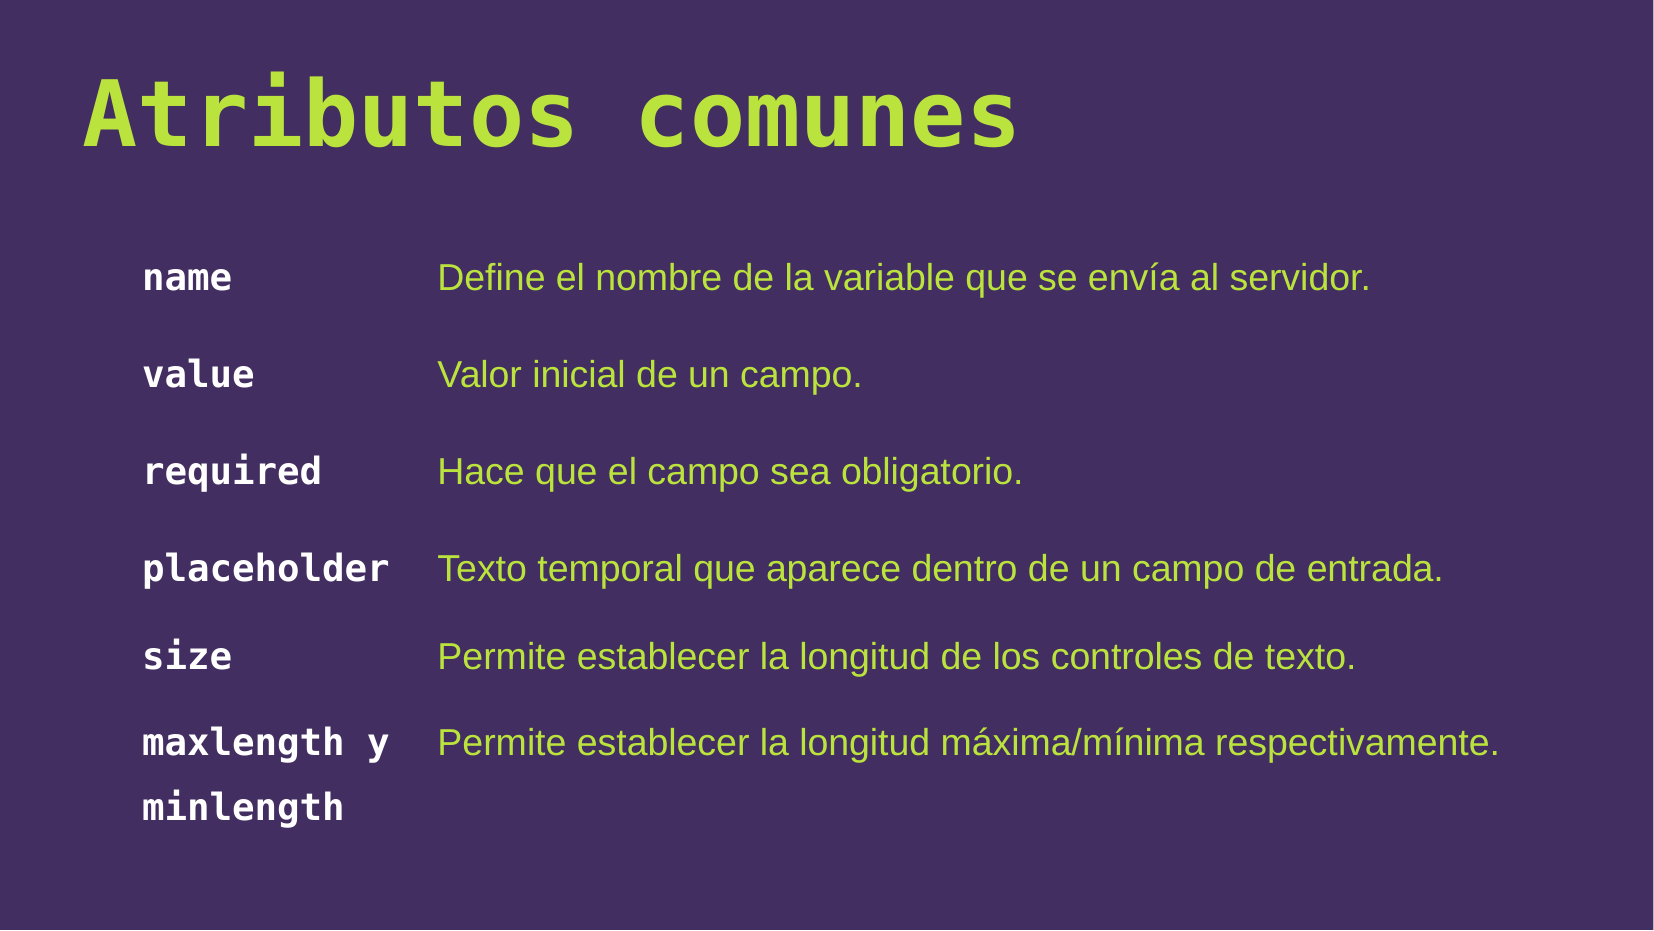

# Atributos comunes
name			Define el nombre de la variable que se envía al servidor.
value 			Valor inicial de un campo.
required 		Hace que el campo sea obligatorio.
placeholder 	Texto temporal que aparece dentro de un campo de entrada.
size 			Permite establecer la longitud de los controles de texto.
maxlength y 	Permite establecer la longitud máxima/mínima respectivamente.
minlength